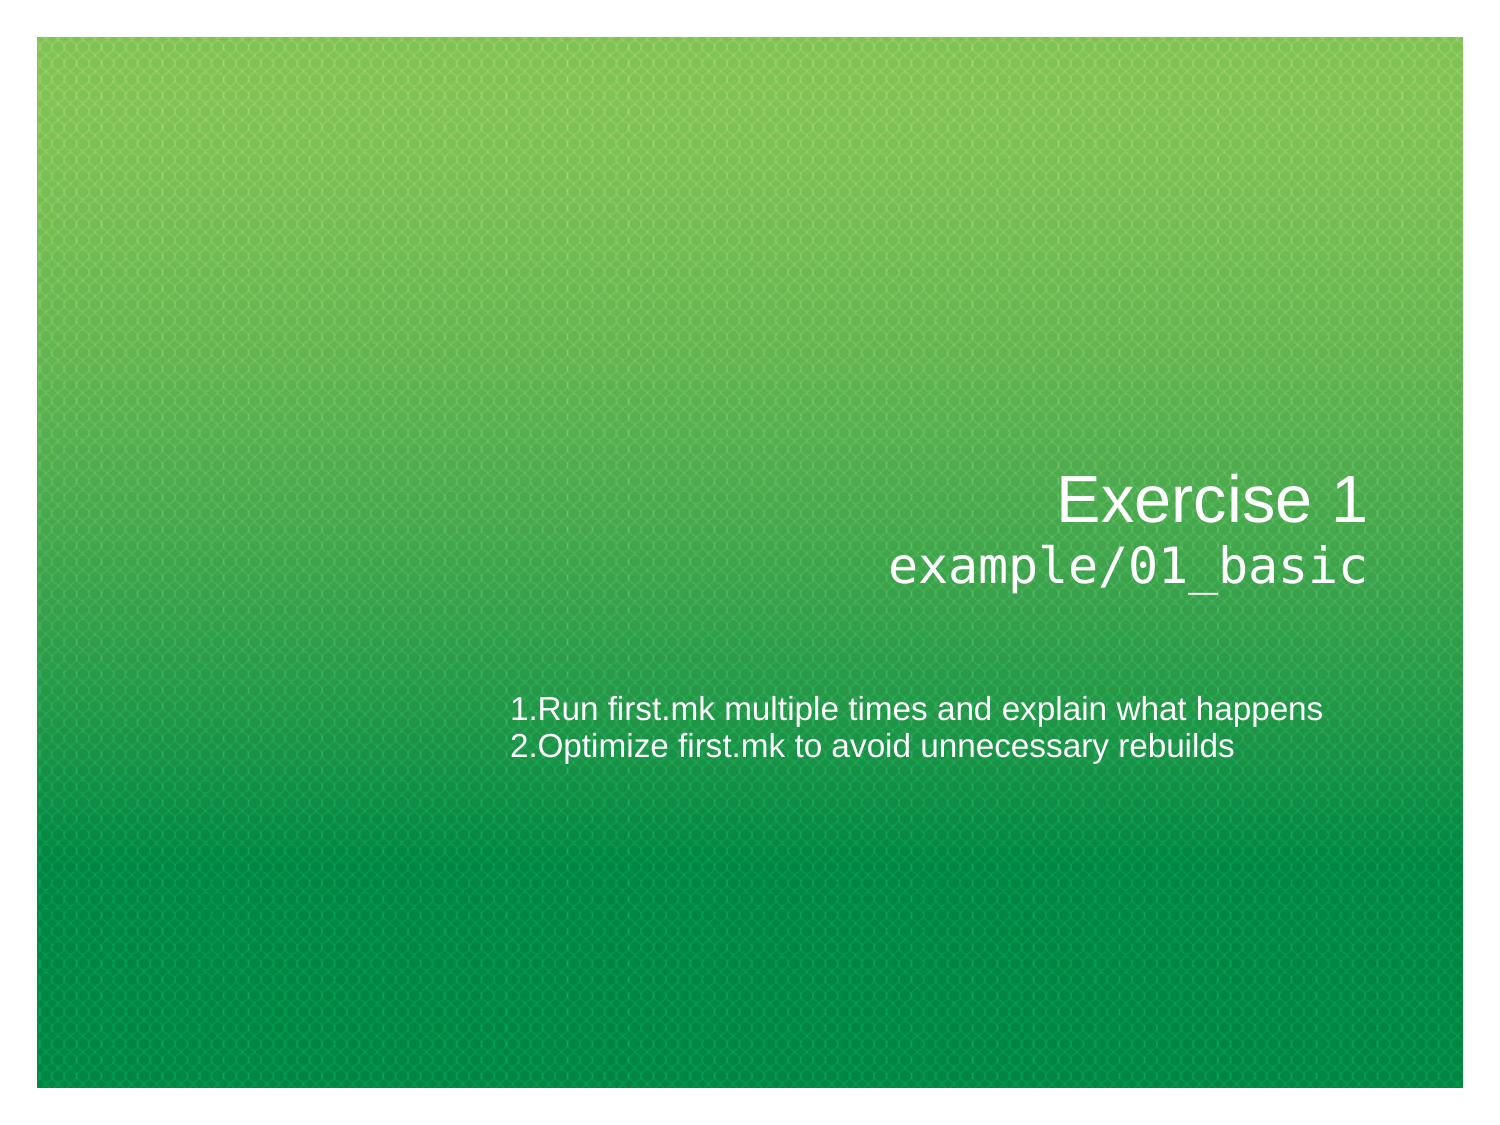

# Exercise 1 example/01_basic
Run first.mk multiple times and explain what happens
Optimize first.mk to avoid unnecessary rebuilds